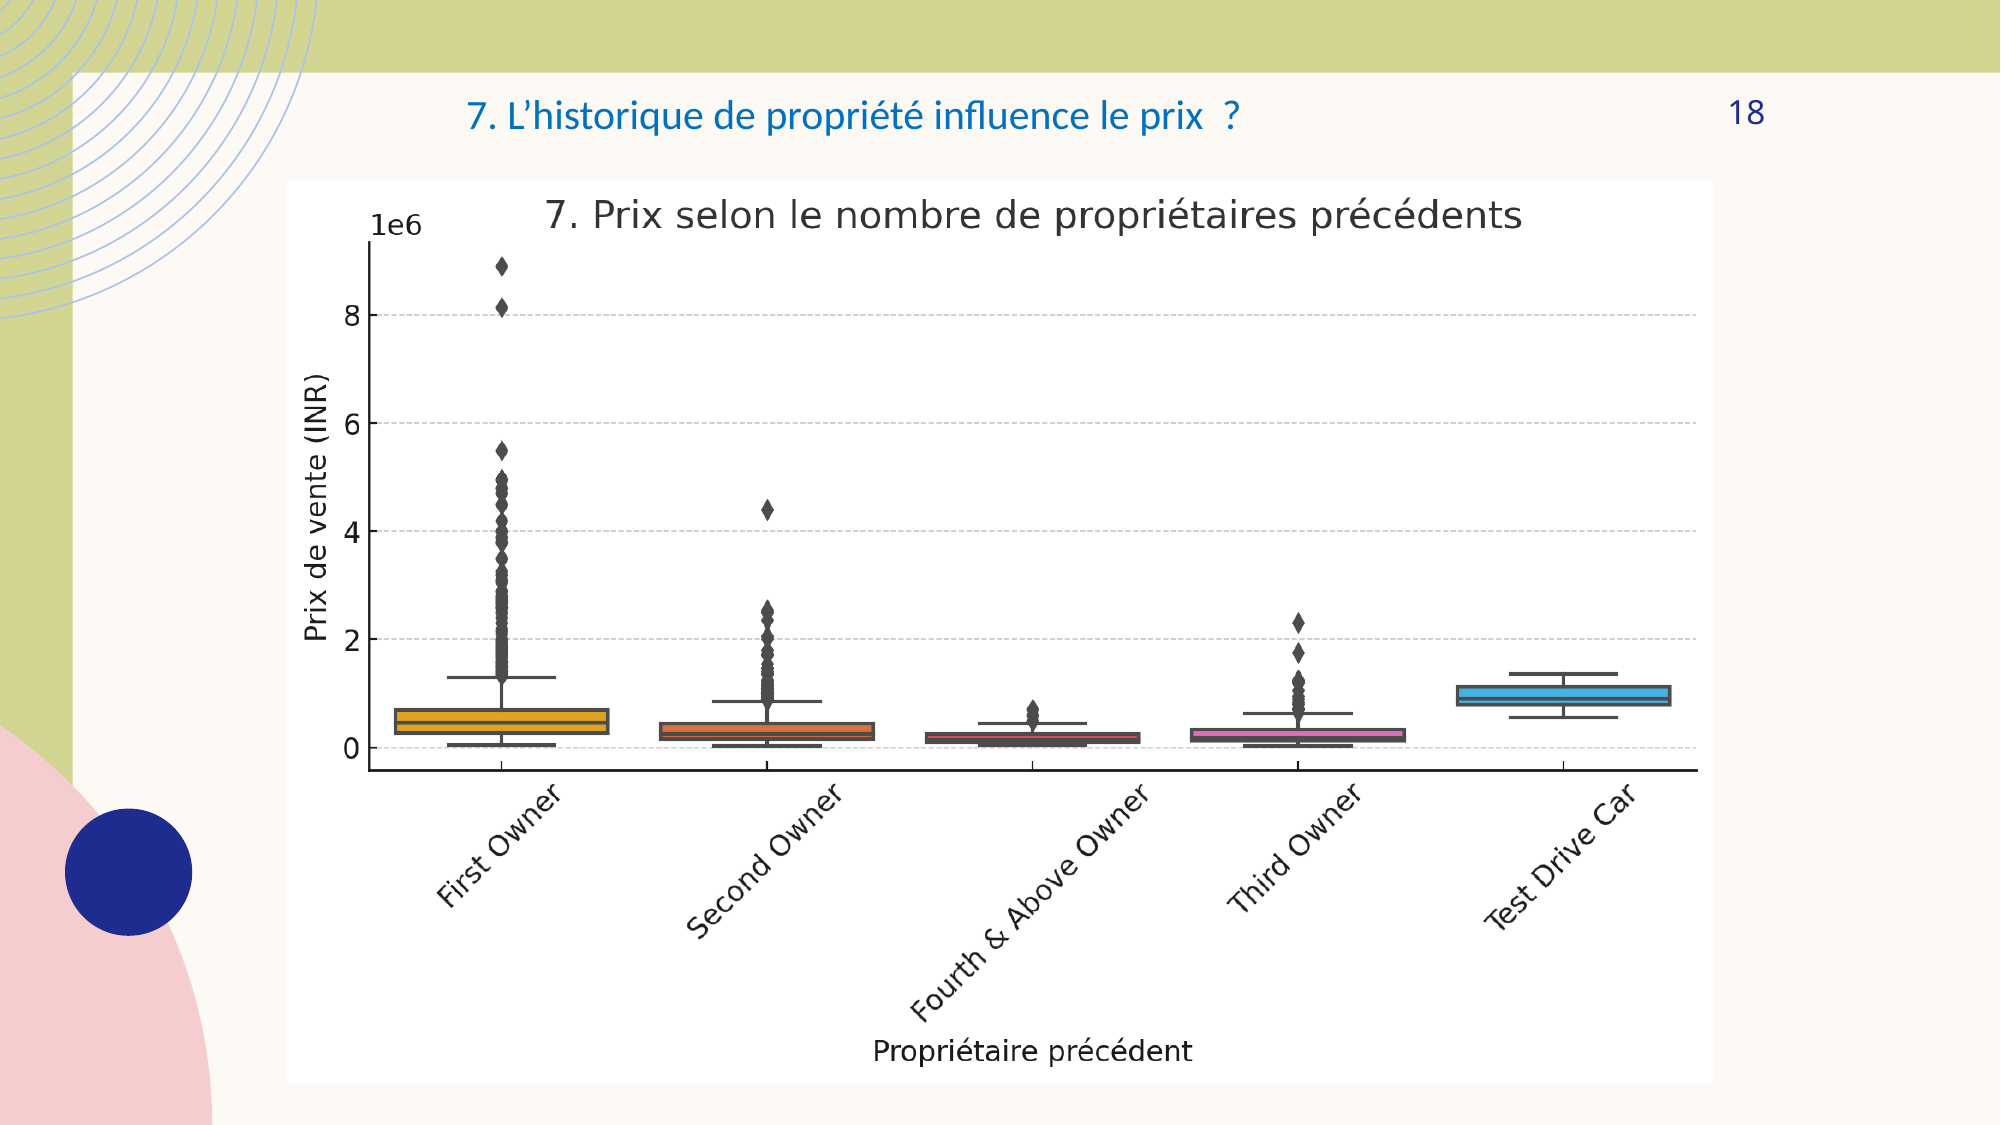

7. L’historique de propriété influence le prix ?